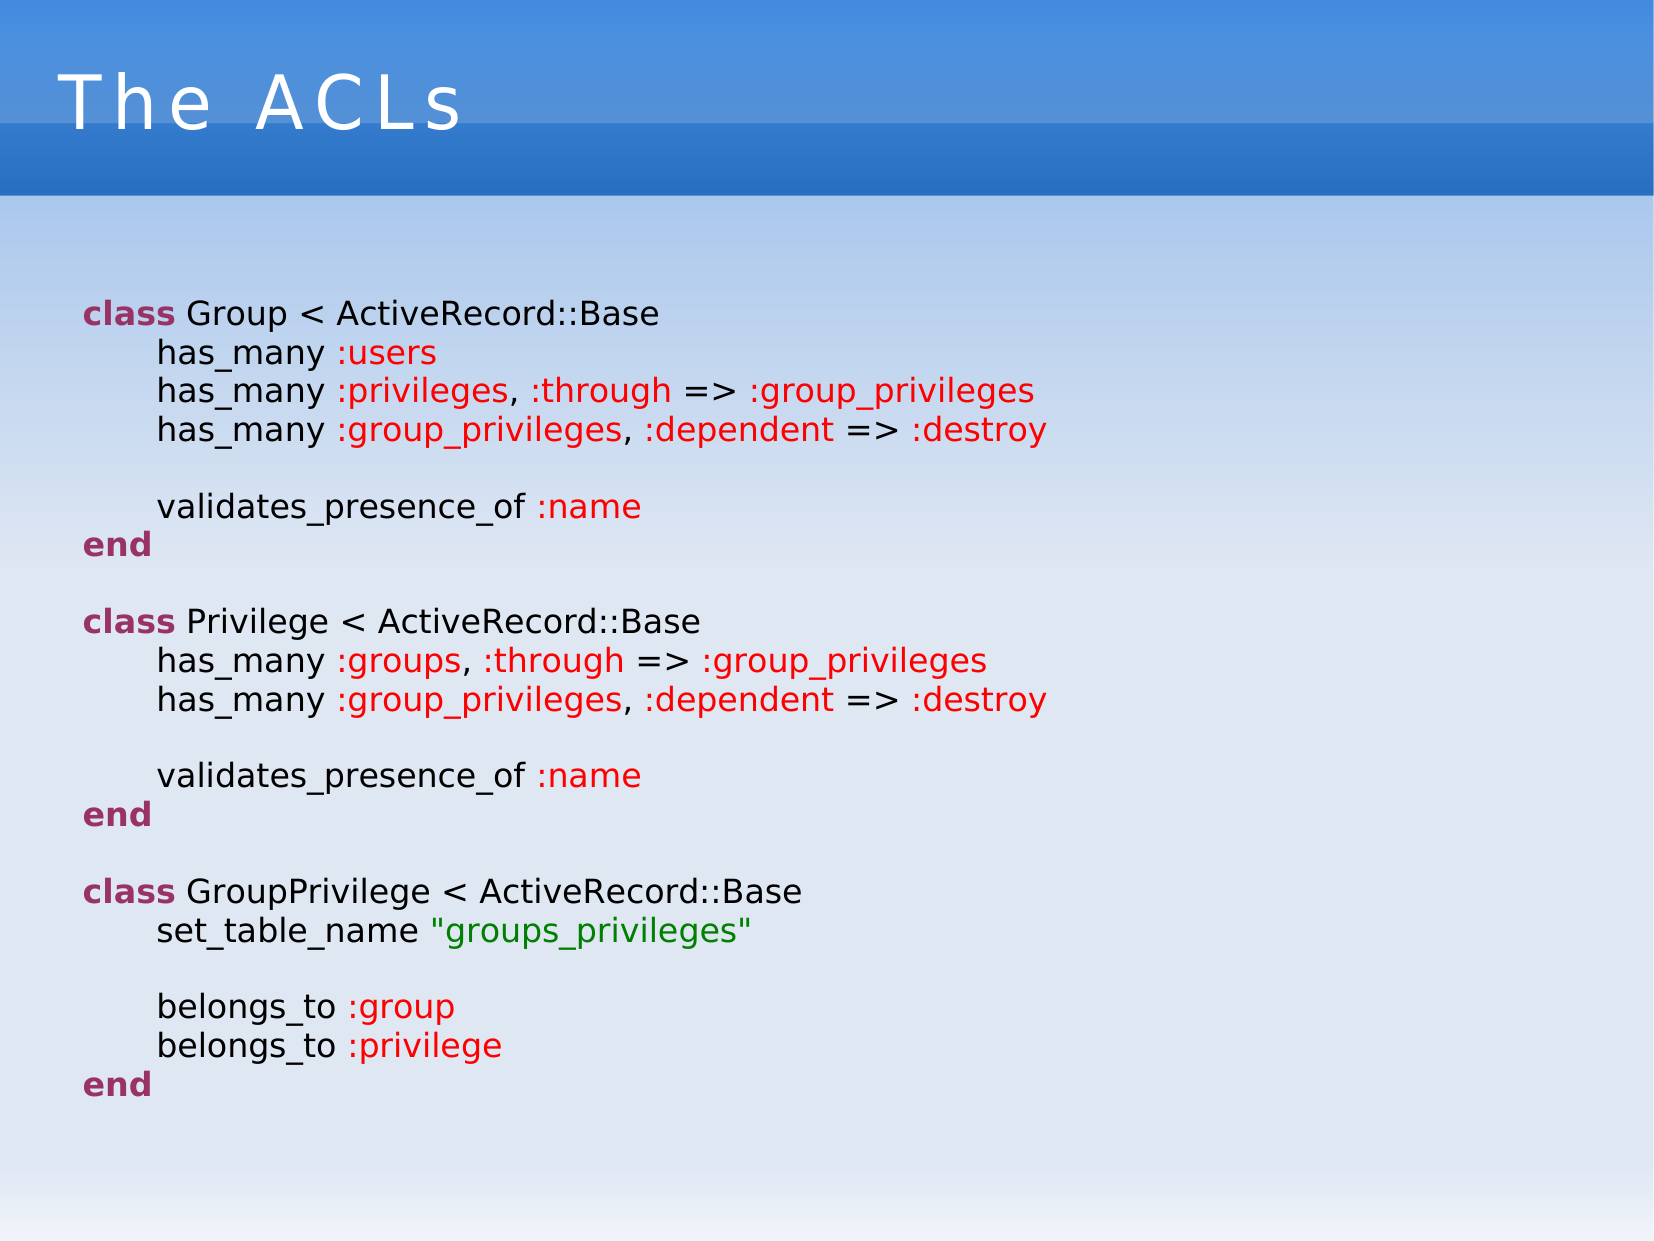

The ACLs
# class Group < ActiveRecord::Base
	has_many :users
	has_many :privileges, :through => :group_privileges
	has_many :group_privileges, :dependent => :destroy
	validates_presence_of :name
end
class Privilege < ActiveRecord::Base
	has_many :groups, :through => :group_privileges
	has_many :group_privileges, :dependent => :destroy
	validates_presence_of :name
end
class GroupPrivilege < ActiveRecord::Base
	set_table_name "groups_privileges"
	belongs_to :group
	belongs_to :privilege
end